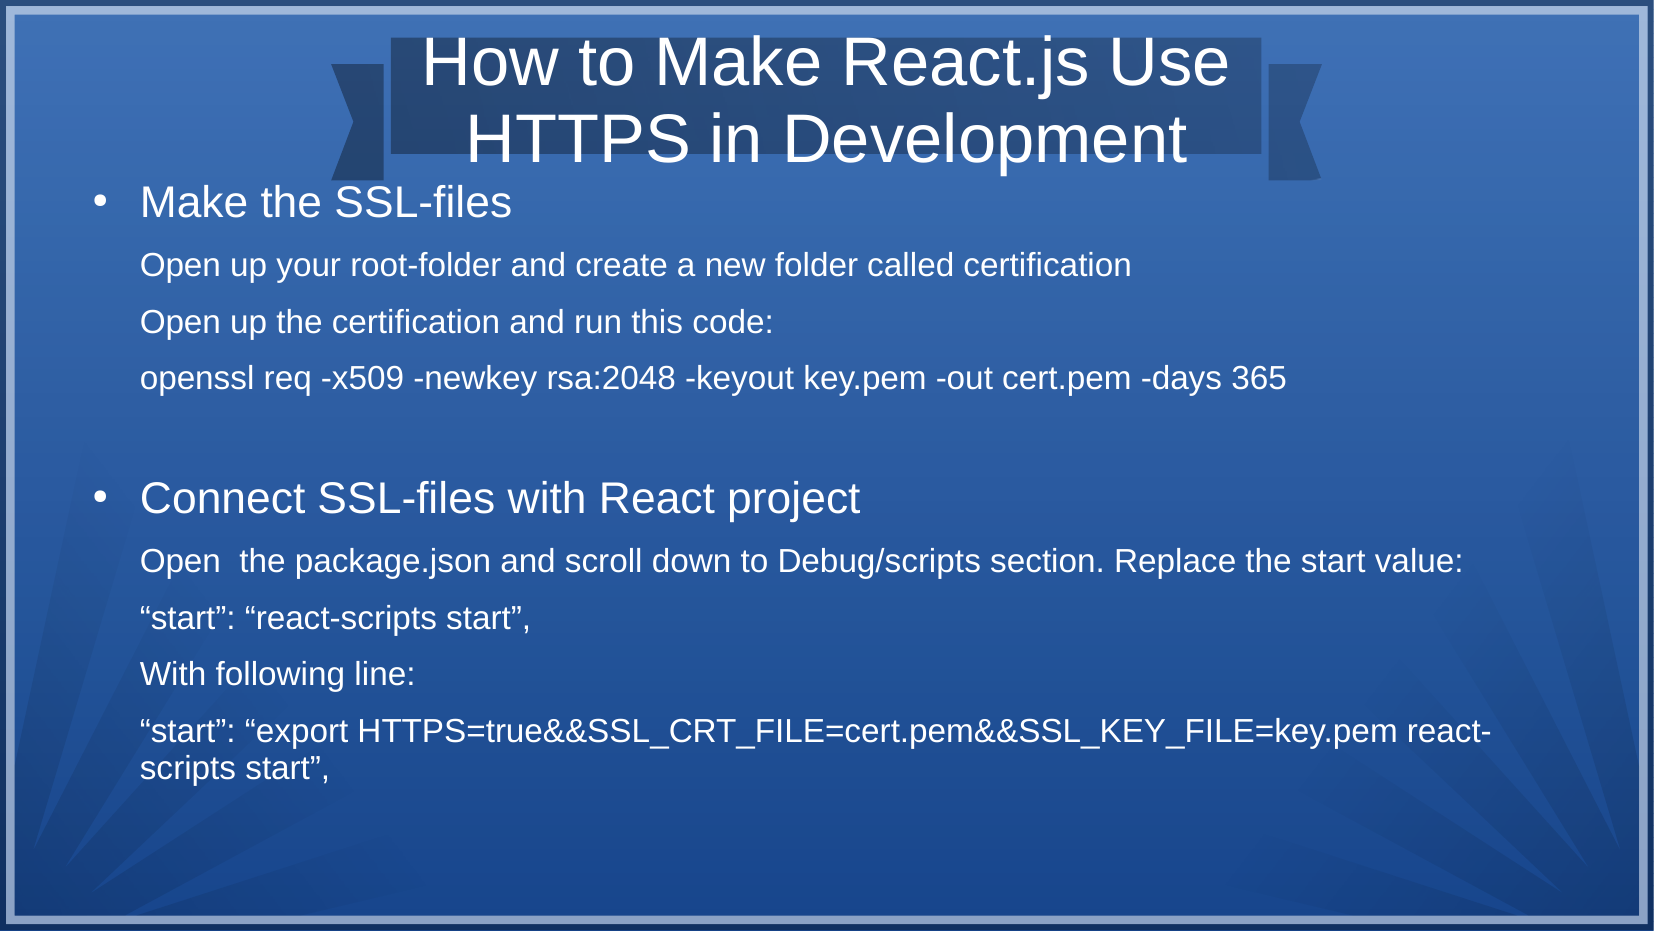

# How to Make React.js Use HTTPS in Development
Make the SSL-files
Open up your root-folder and create a new folder called certification
Open up the certification and run this code:
openssl req -x509 -newkey rsa:2048 -keyout key.pem -out cert.pem -days 365
Connect SSL-files with React project
Open the package.json and scroll down to Debug/scripts section. Replace the start value:
“start”: “react-scripts start”,
With following line:
“start”: “export HTTPS=true&&SSL_CRT_FILE=cert.pem&&SSL_KEY_FILE=key.pem react-scripts start”,